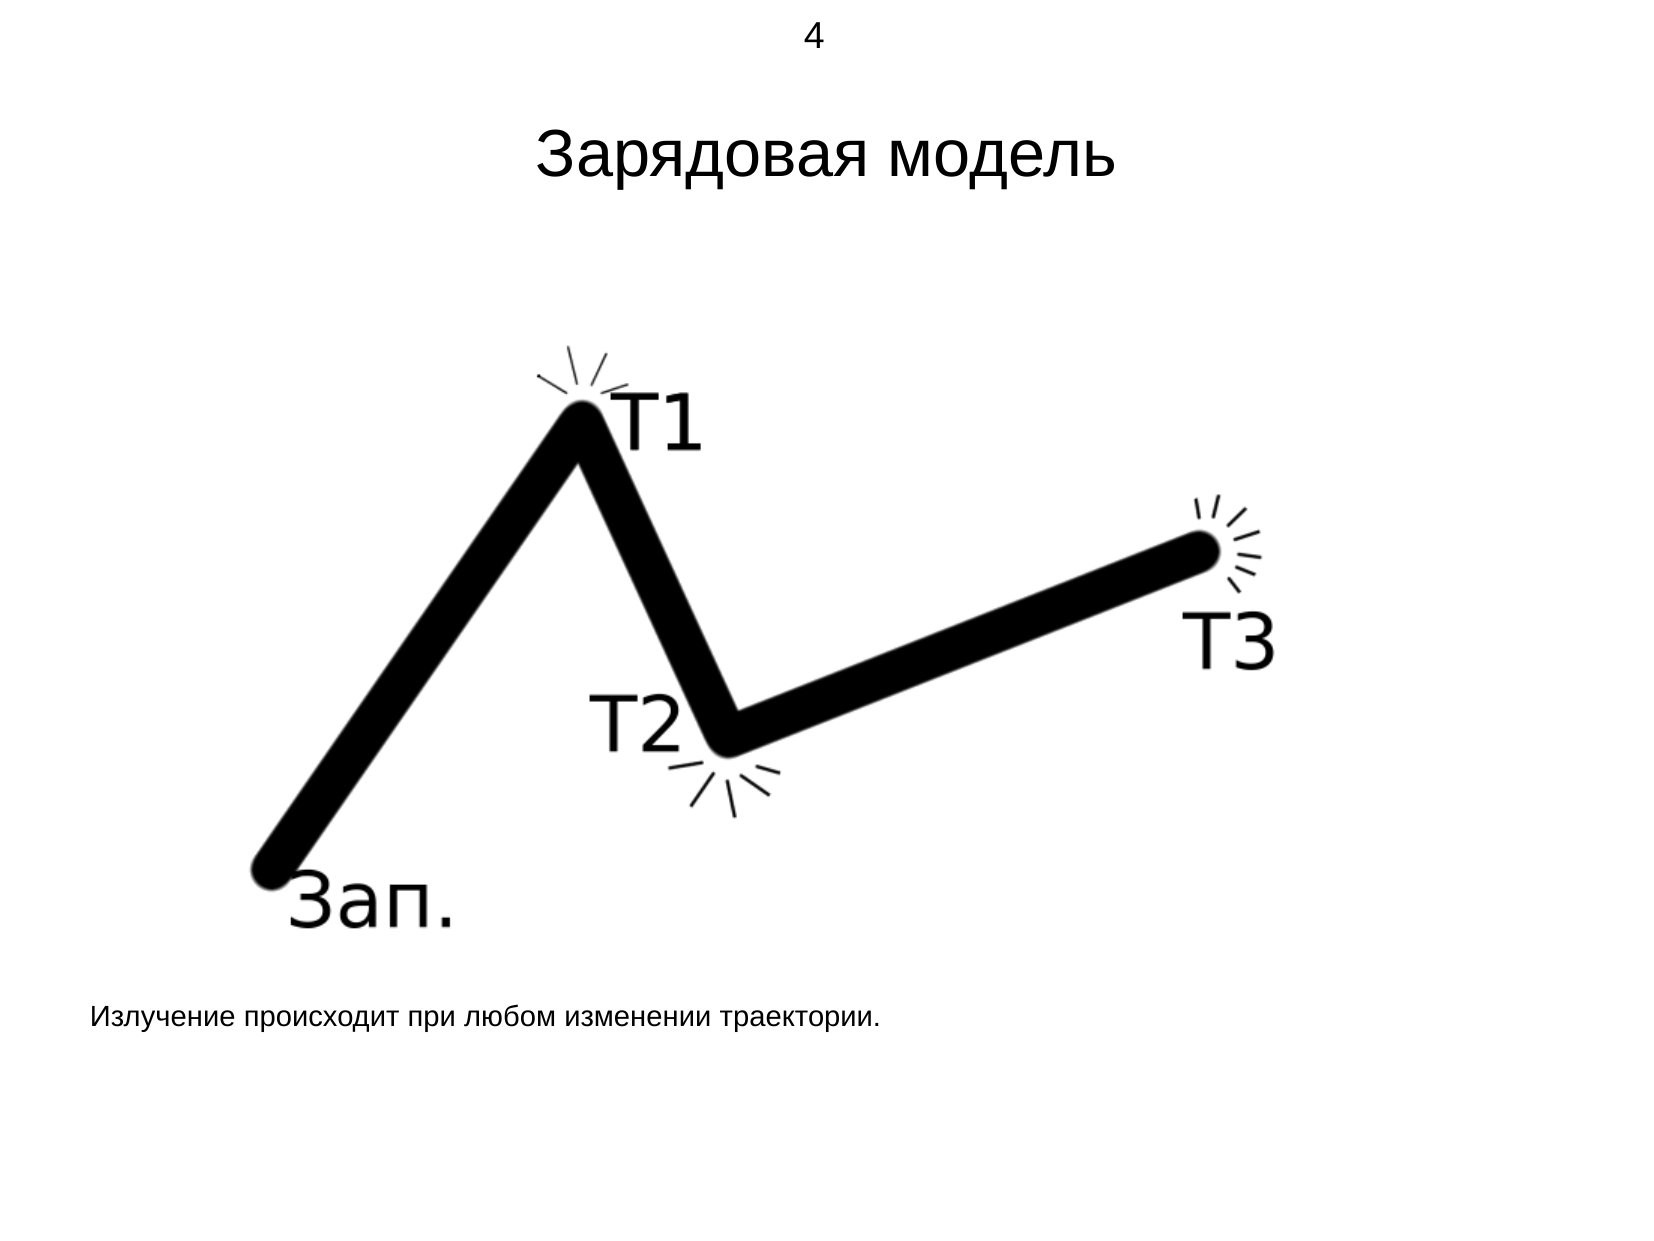

# Зарядовая модель
Излучение происходит при любом изменении траектории.